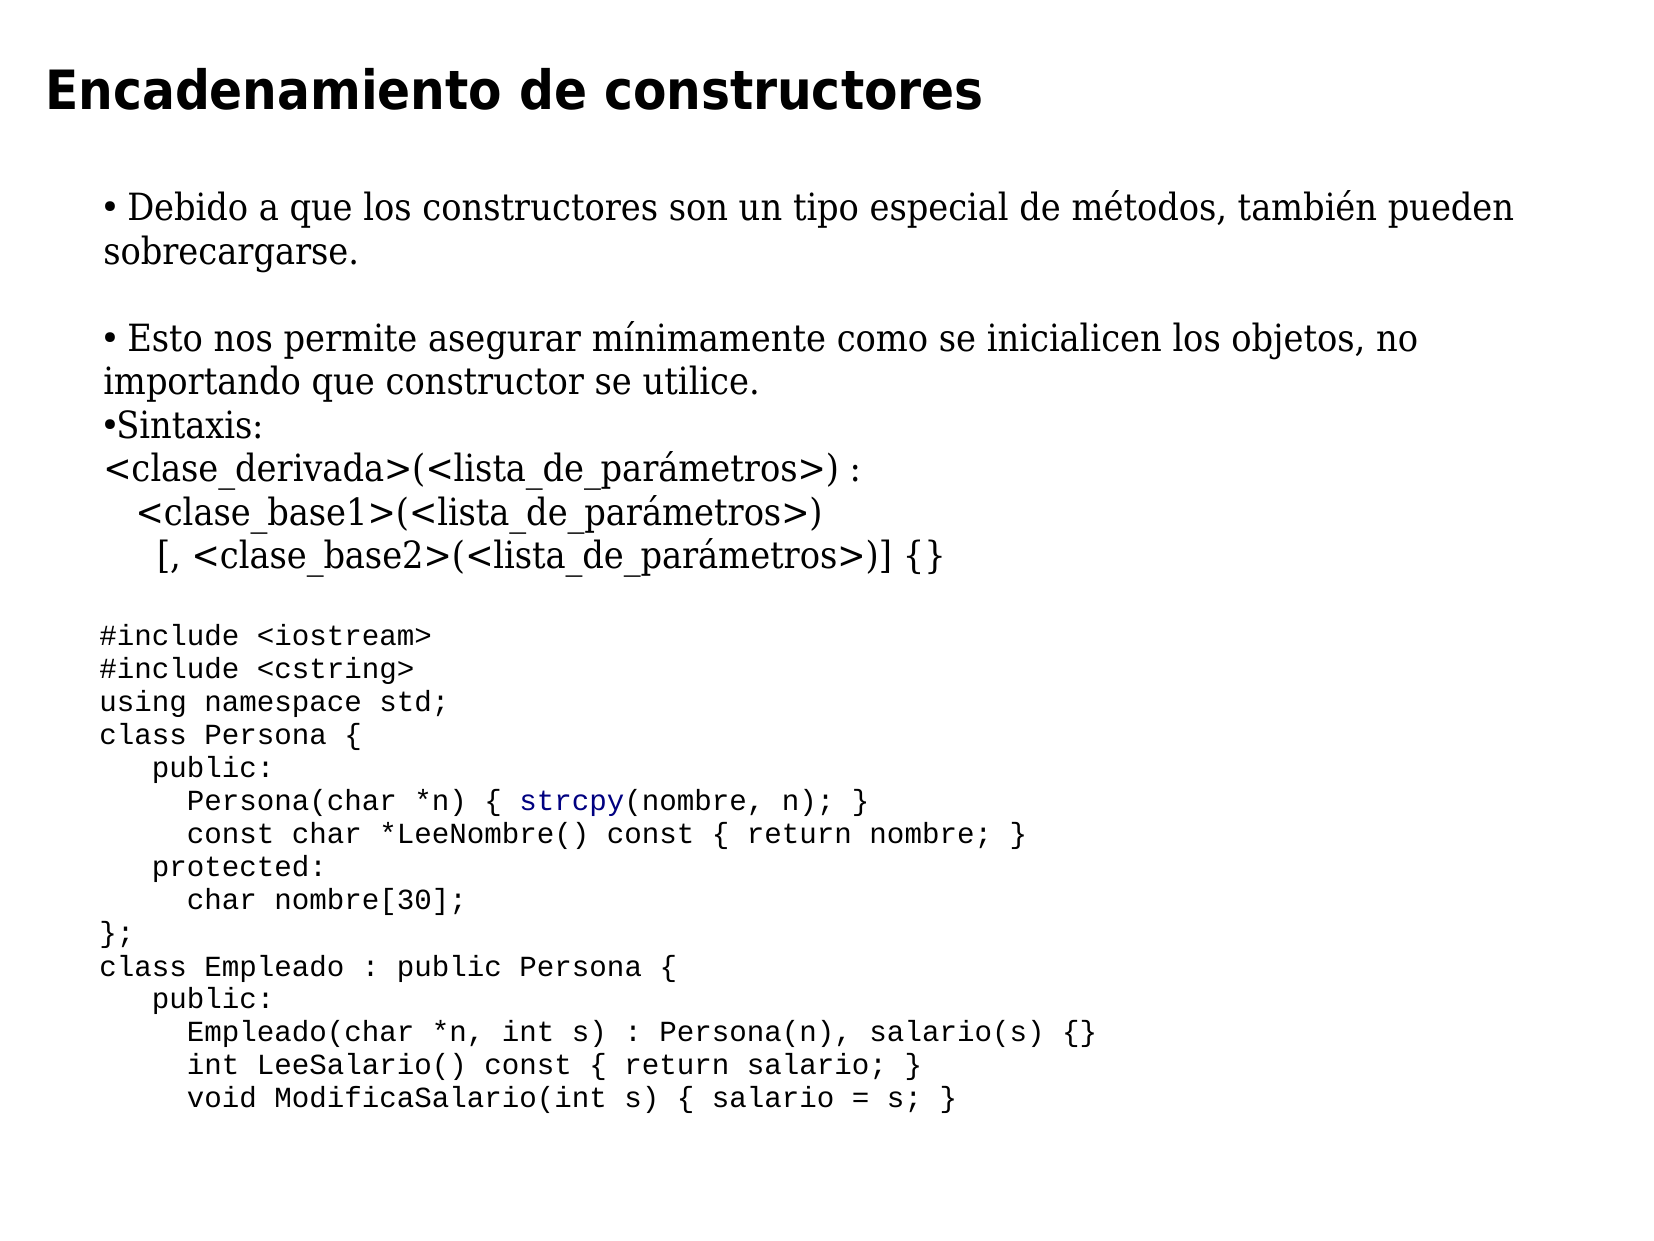

Encadenamiento de constructores
 Debido a que los constructores son un tipo especial de métodos, también pueden sobrecargarse.
 Esto nos permite asegurar mínimamente como se inicialicen los objetos, no importando que constructor se utilice.
Sintaxis:
<clase_derivada>(<lista_de_parámetros>) :
 <clase_base1>(<lista_de_parámetros>)
 [, <clase_base2>(<lista_de_parámetros>)] {}
#include <iostream>
#include <cstring>
using namespace std;
class Persona {
 public:
 Persona(char *n) { strcpy(nombre, n); }
 const char *LeeNombre() const { return nombre; }
 protected:
 char nombre[30];
};
class Empleado : public Persona {
 public:
 Empleado(char *n, int s) : Persona(n), salario(s) {}
 int LeeSalario() const { return salario; }
 void ModificaSalario(int s) { salario = s; }